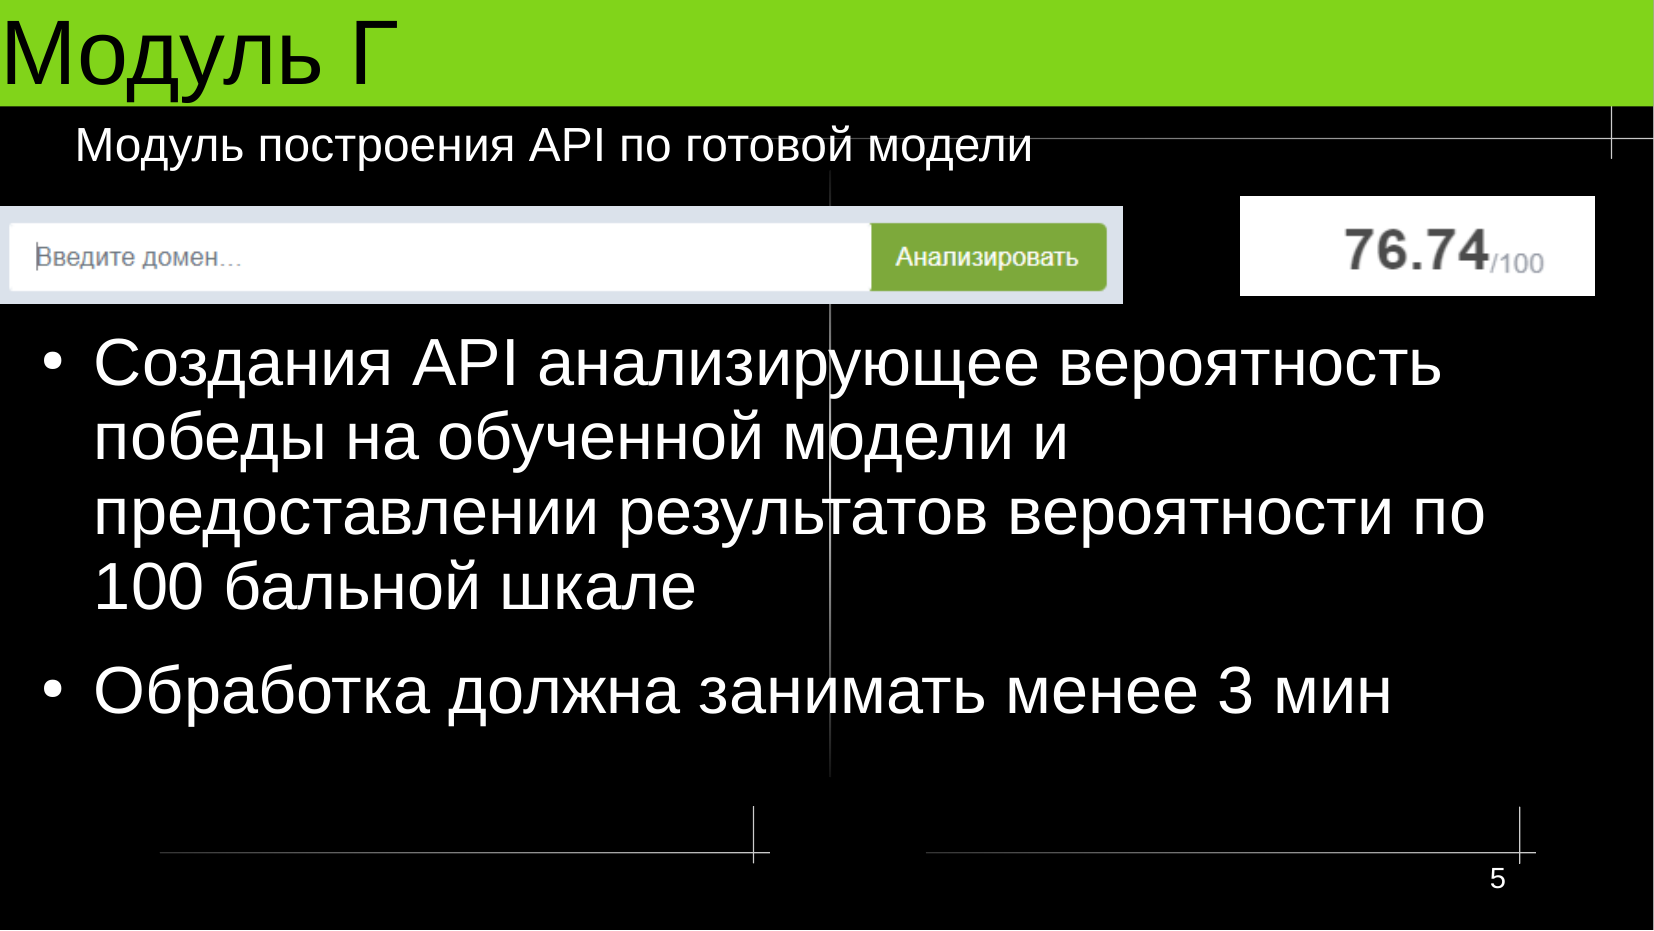

# Модуль Г
Модуль построения API по готовой модели
Создания API анализирующее вероятность победы на обученной модели и предоставлении результатов вероятности по 100 бальной шкале
Обработка должна занимать менее 3 мин
5